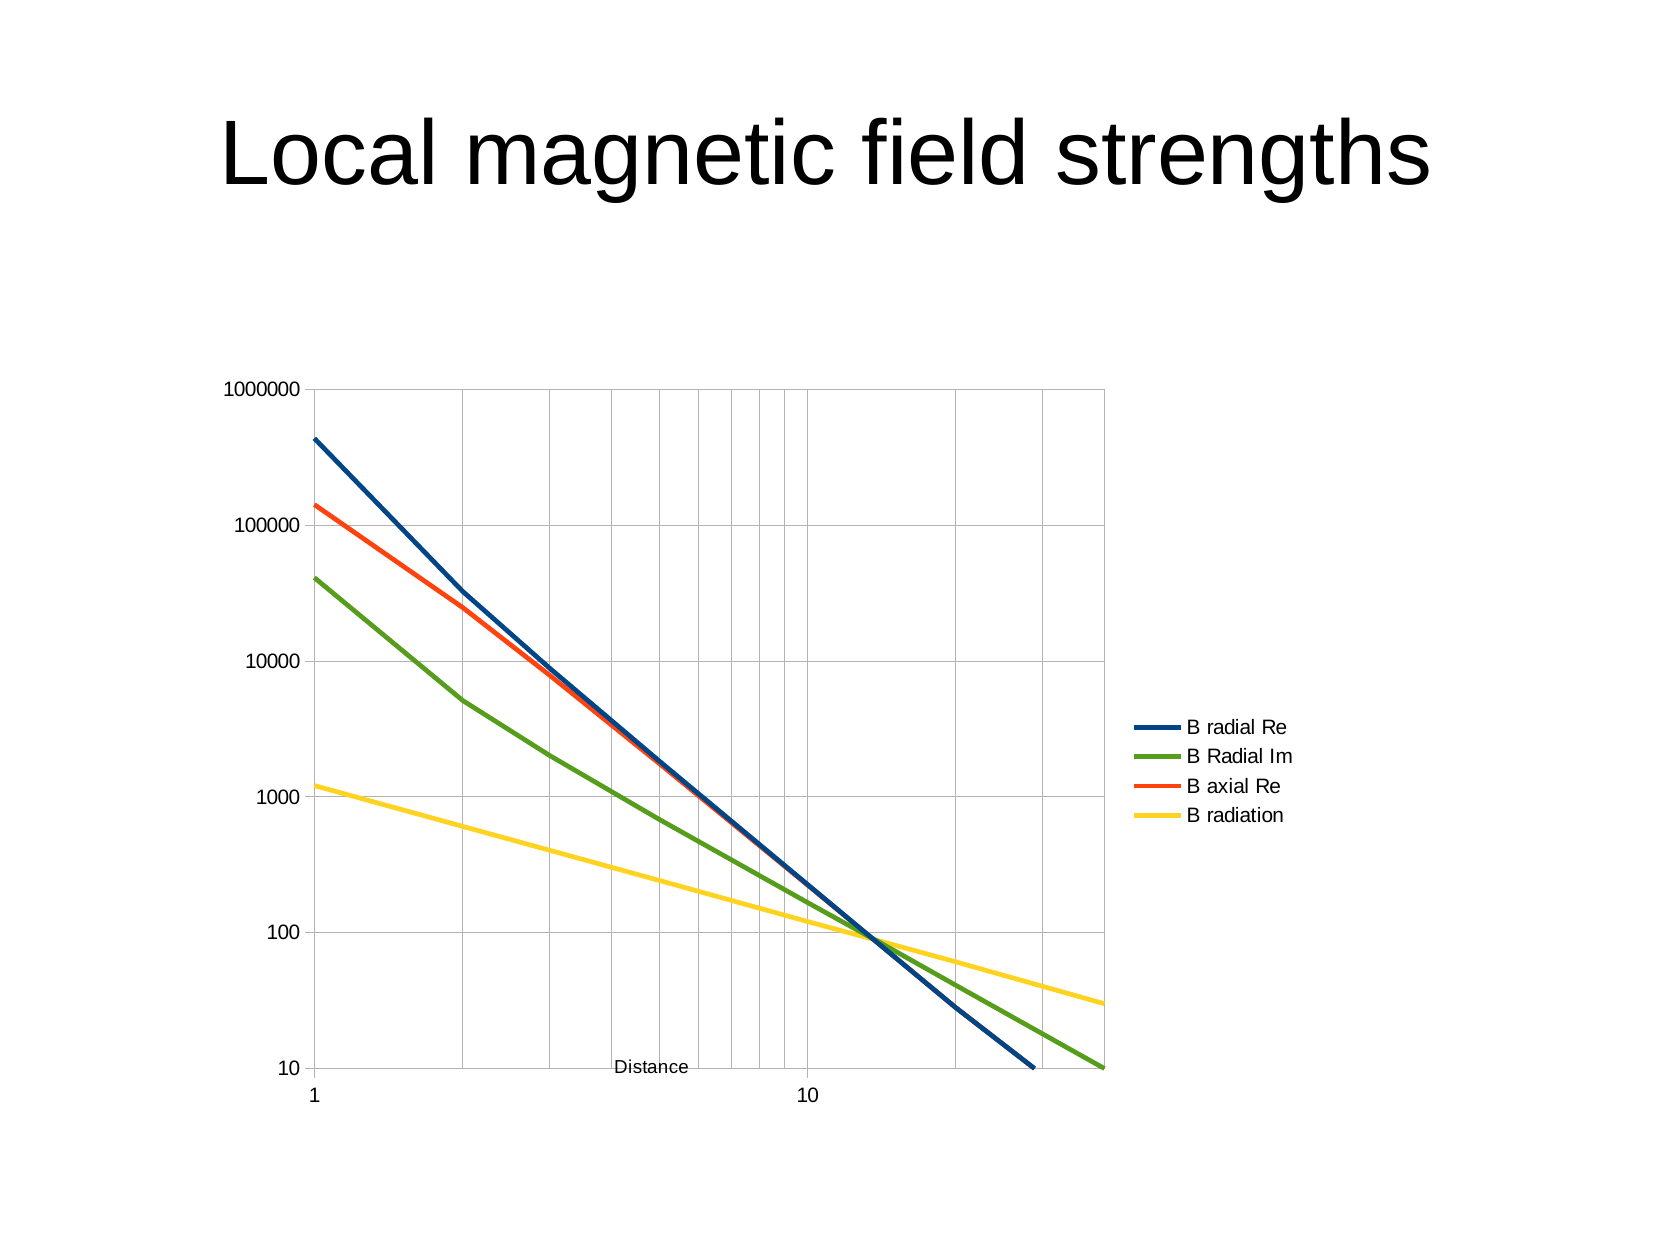

# Local magnetic field strengths
### Chart
| Category | B radial Re | B Radial Im | B axial Re | B radiation |
|---|---|---|---|---|